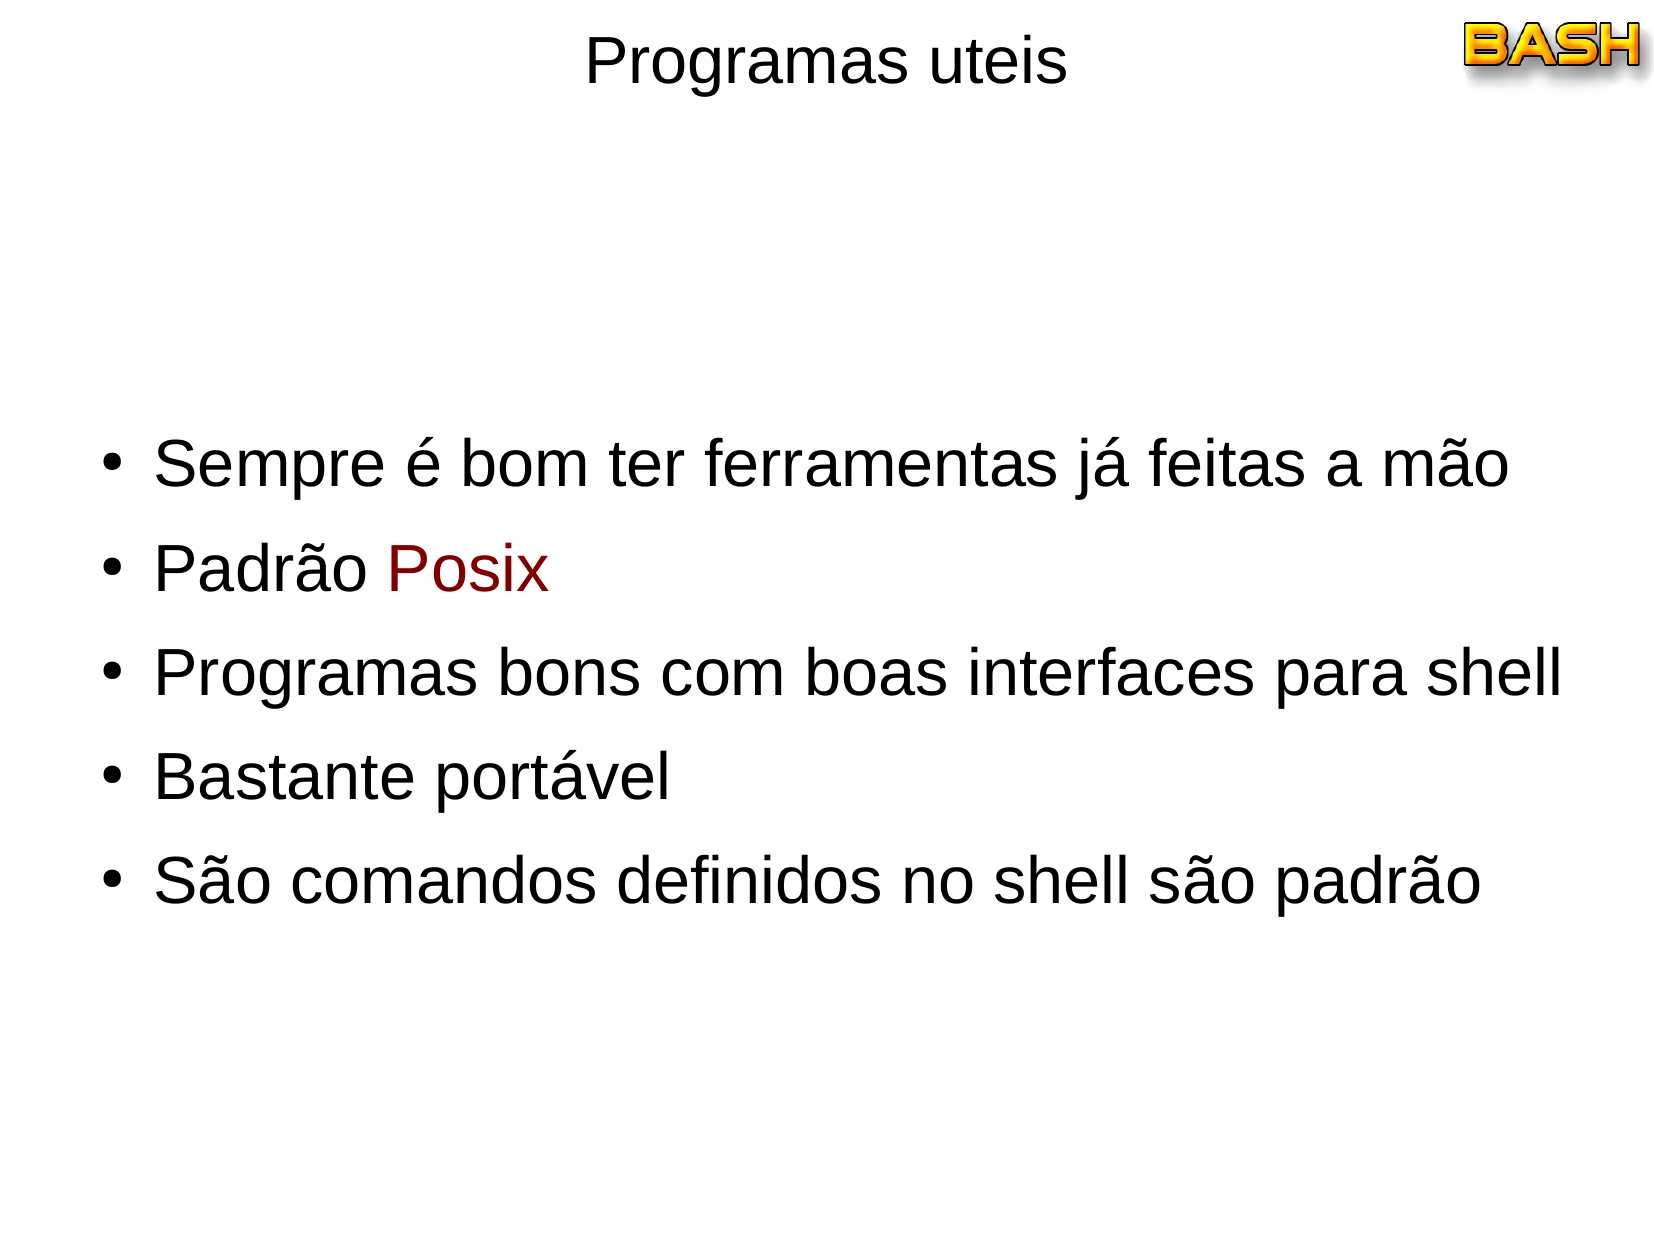

# Programas uteis
Sempre é bom ter ferramentas já feitas a mão
Padrão Posix
Programas bons com boas interfaces para shell
Bastante portável
São comandos definidos no shell são padrão